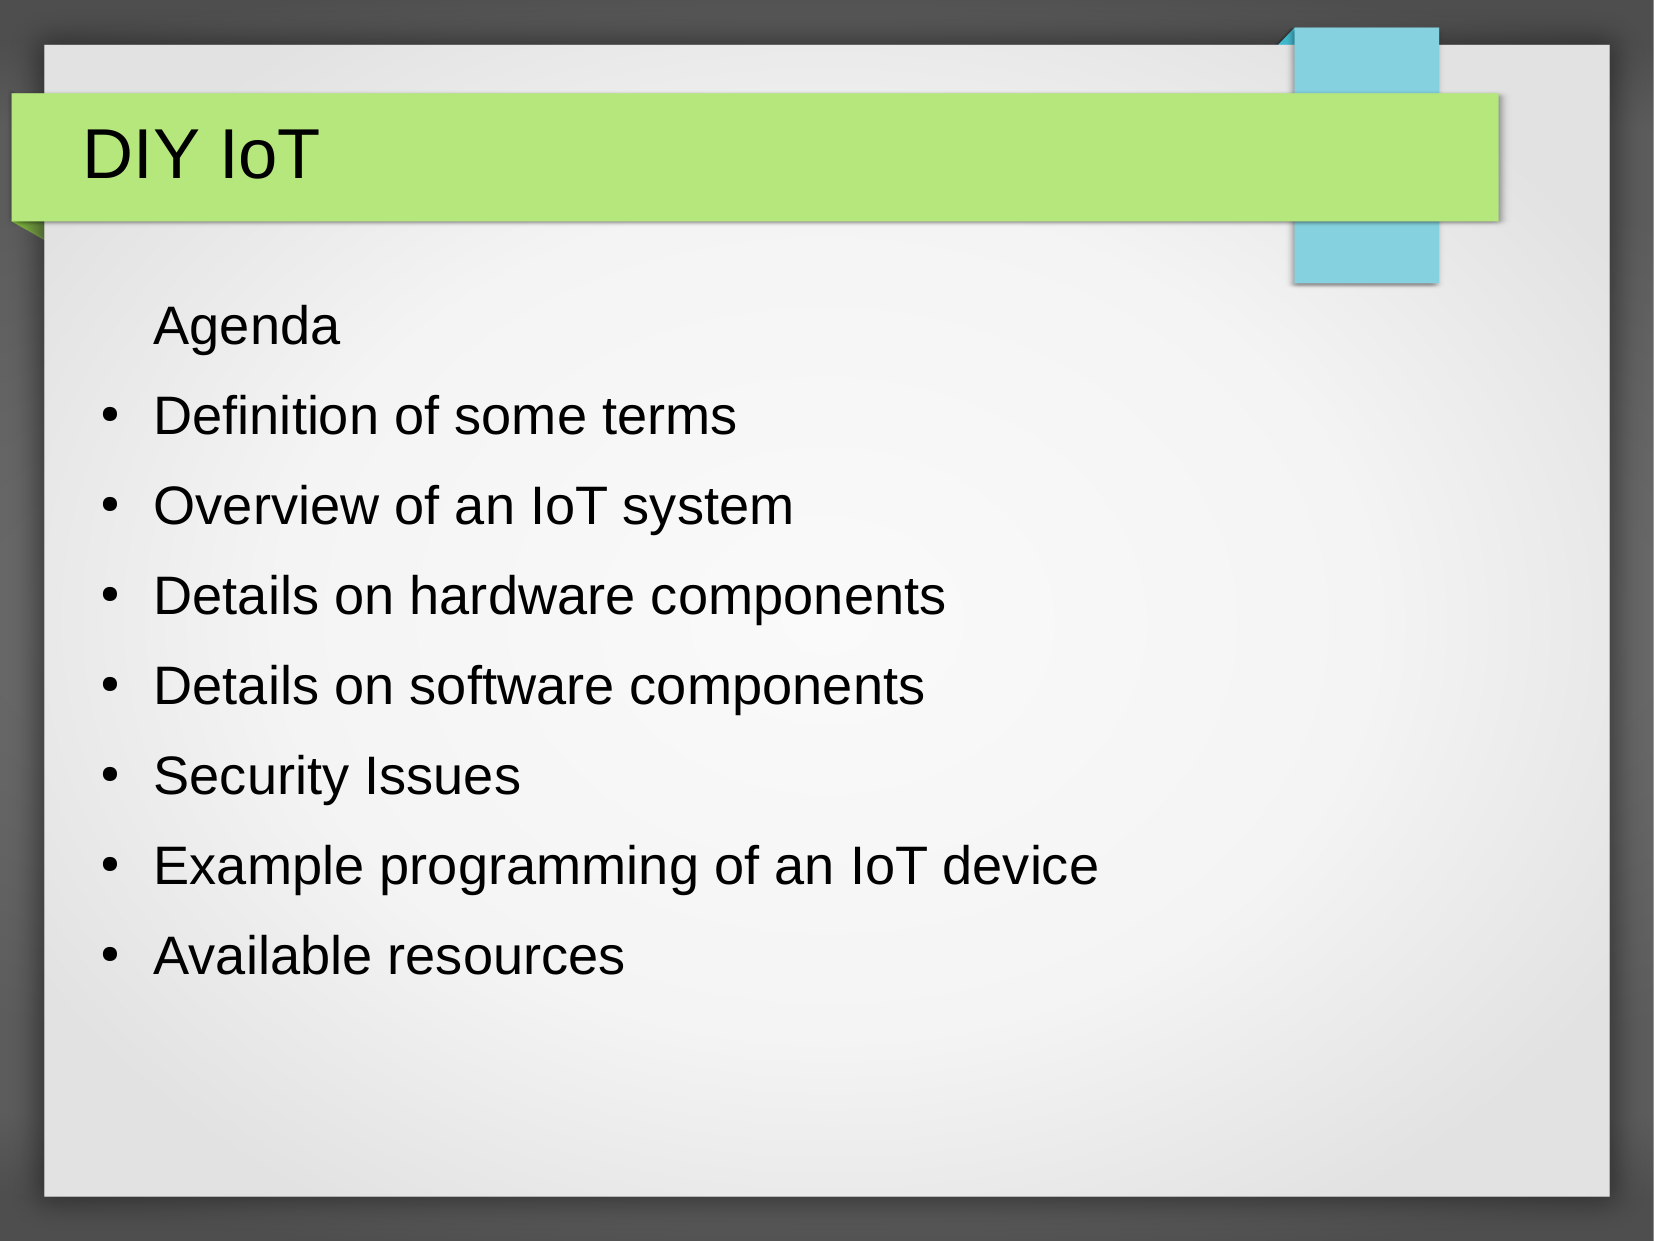

# DIY IoT
Agenda
Definition of some terms
Overview of an IoT system
Details on hardware components
Details on software components
Security Issues
Example programming of an IoT device
Available resources